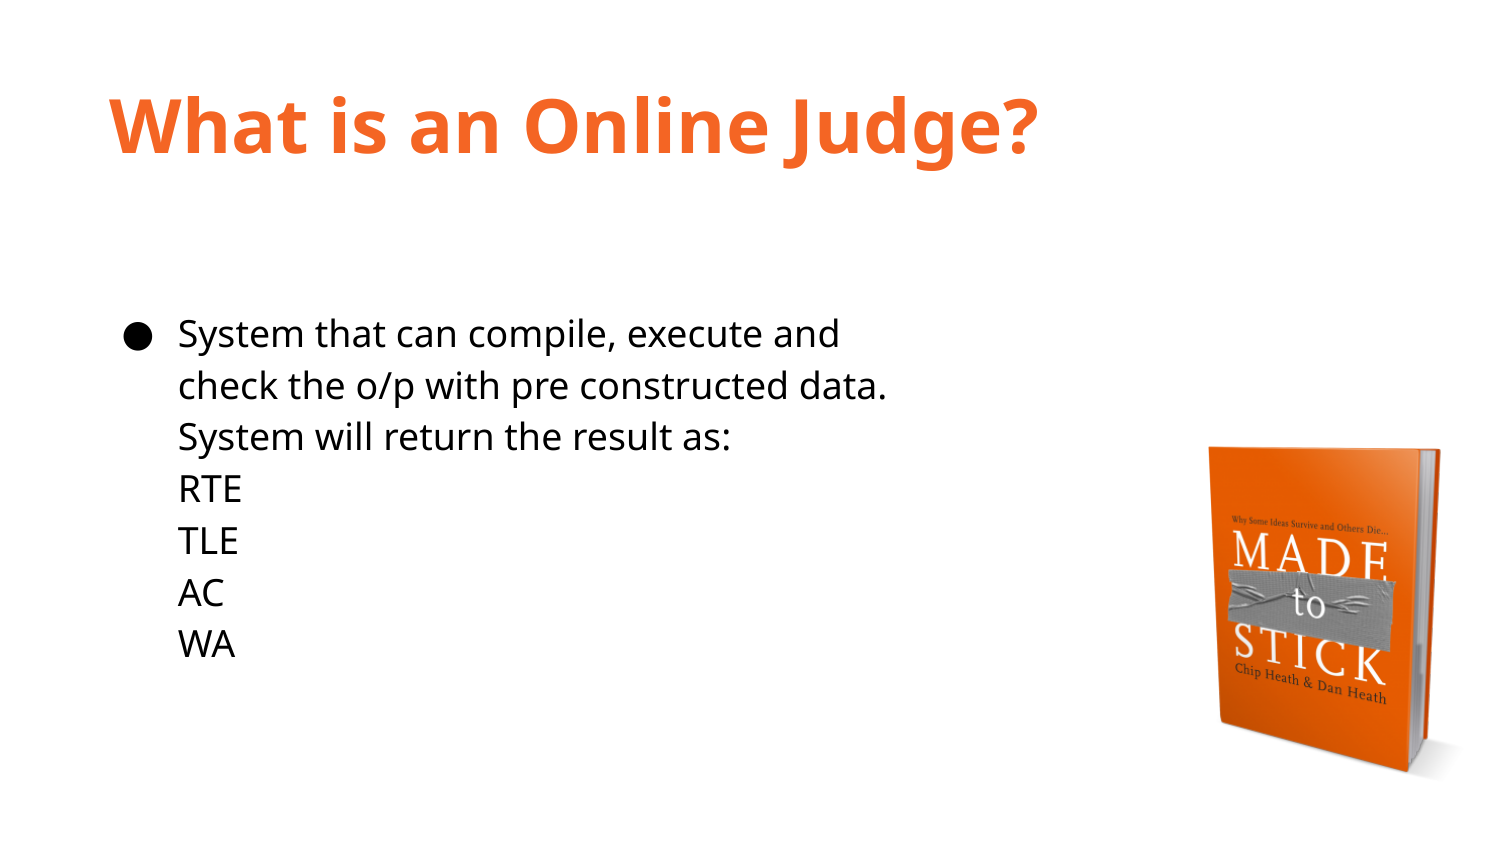

# What is an Online Judge?
System that can compile, execute and check the o/p with pre constructed data.
System will return the result as:
RTE
TLE
AC
WA